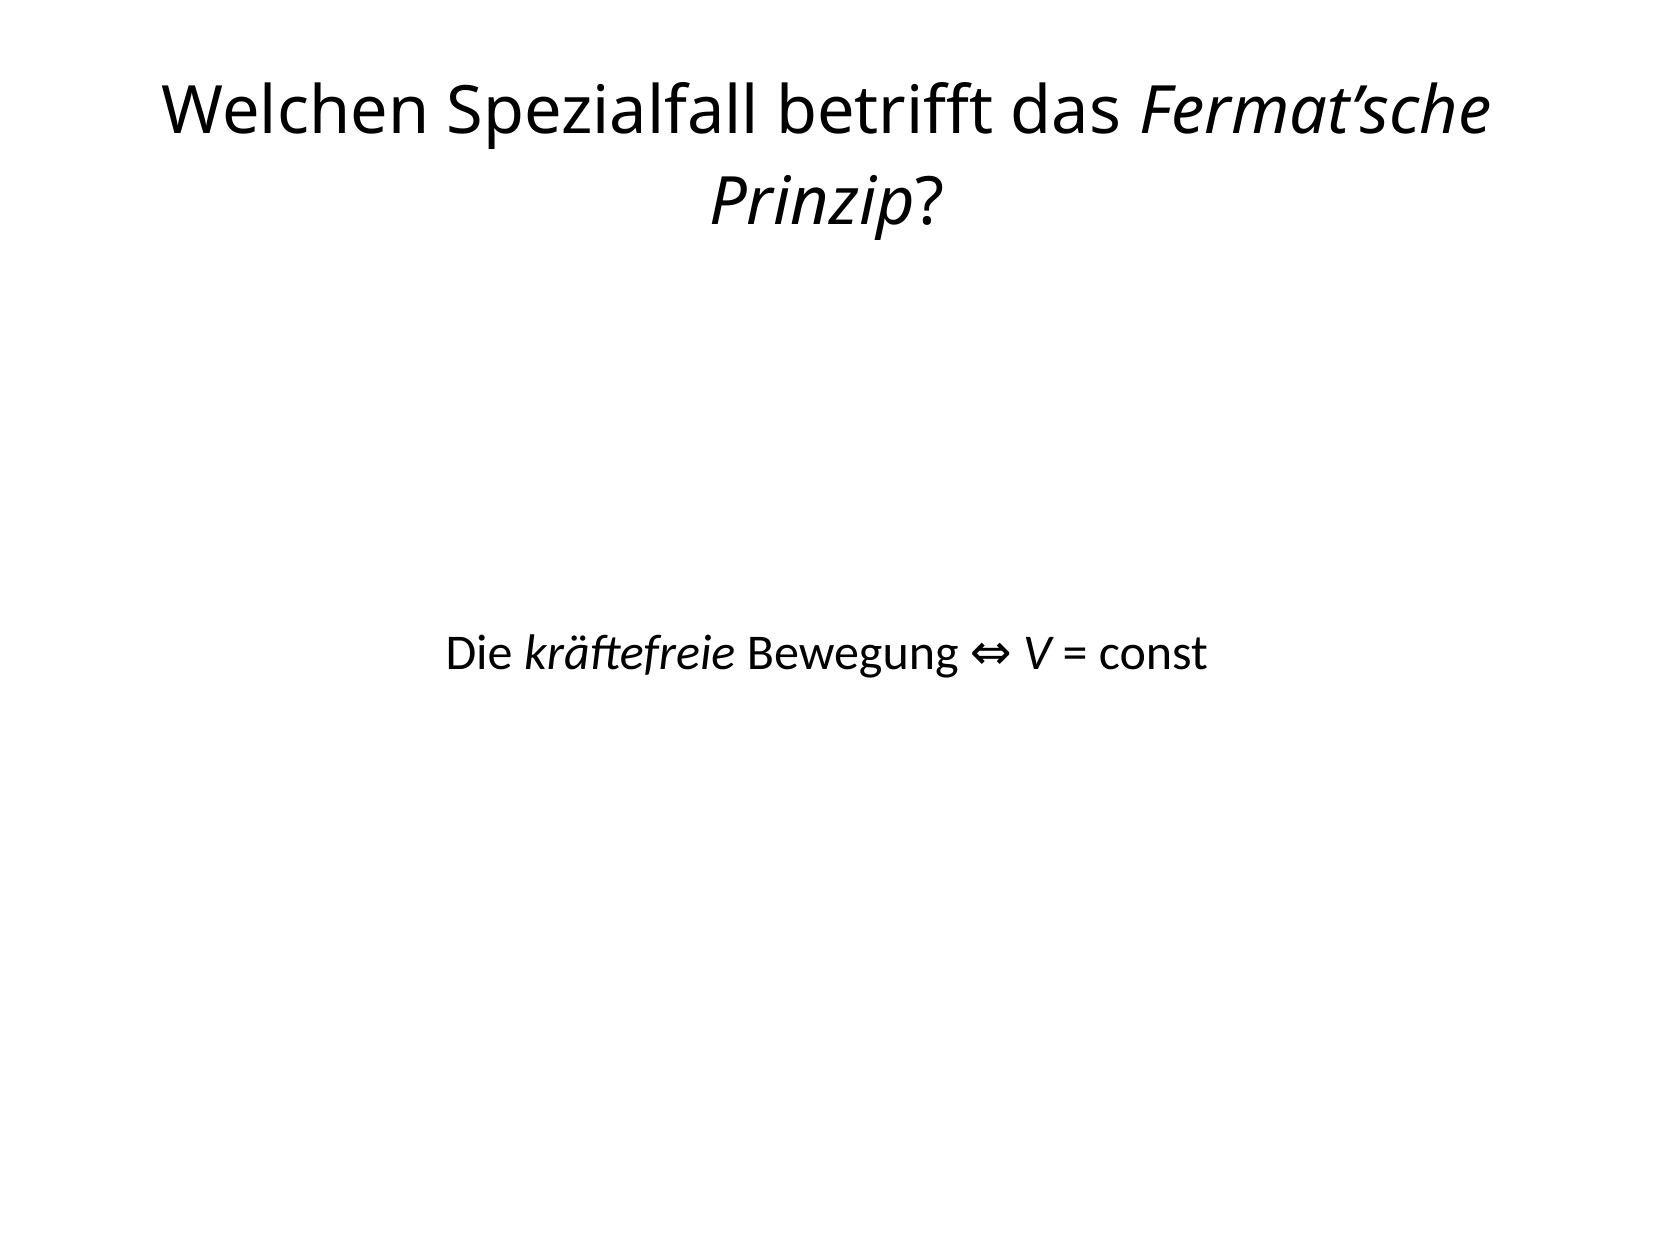

# Welchen Spezialfall betrifft das Fermat’sche Prinzip?
Die kräftefreie Bewegung ⇔ V = const